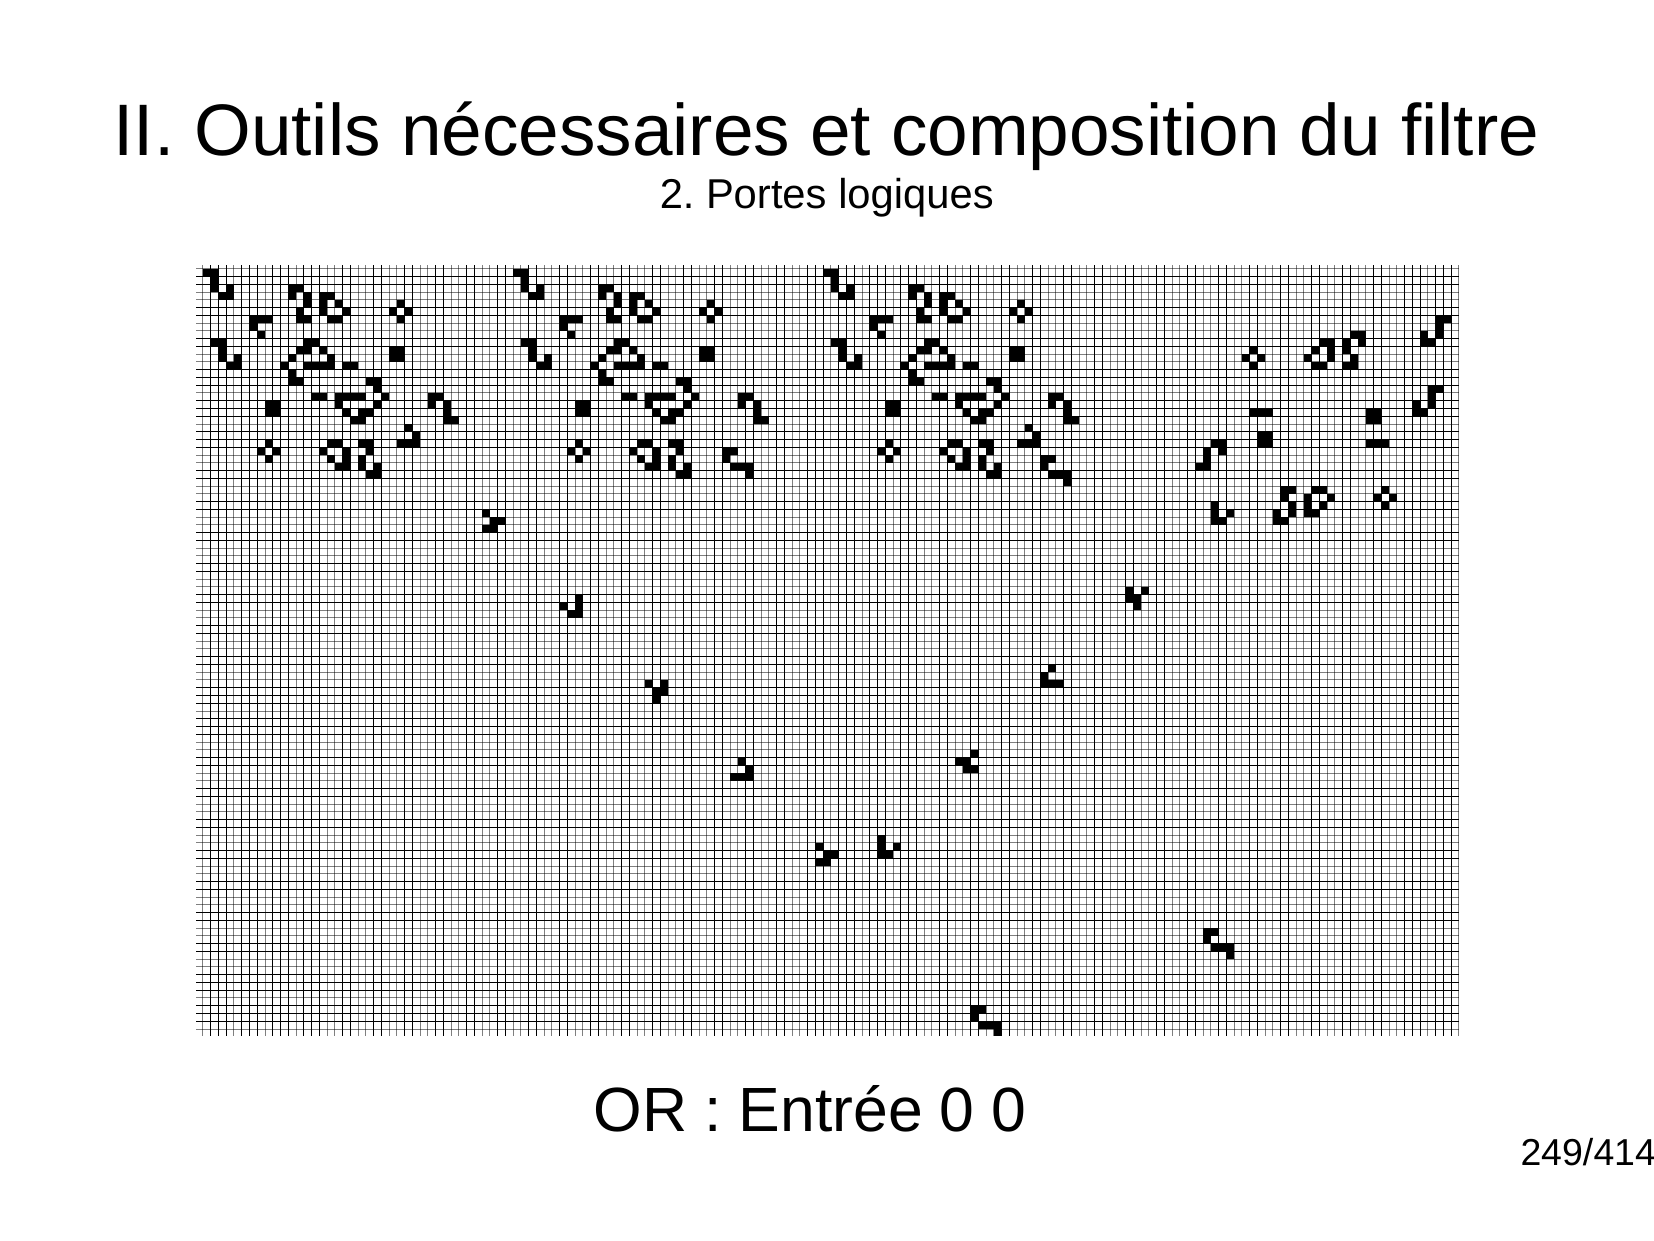

# II. Outils nécessaires et composition du filtre 2. Portes logiques
OR : Entrée 0 0